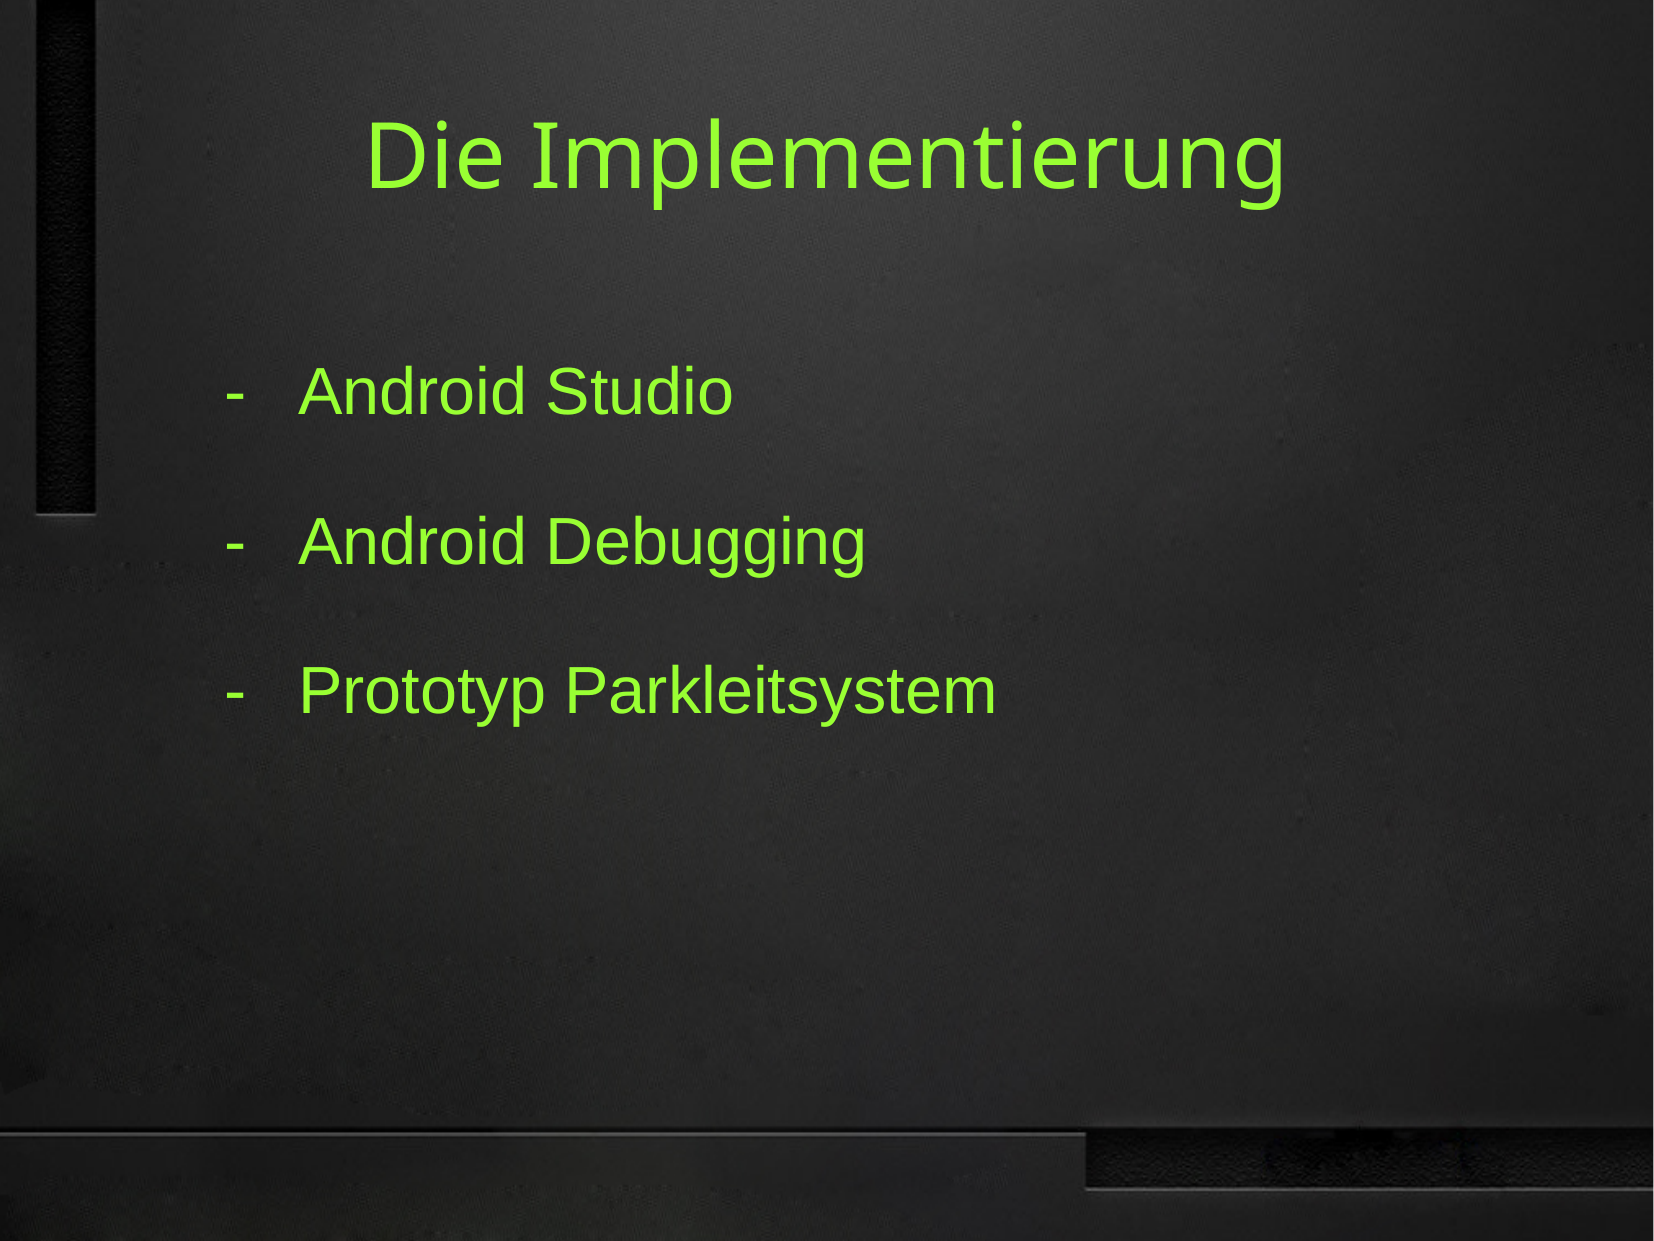

# Die Implementierung
-	Android Studio
- 	Android Debugging
-	Prototyp Parkleitsystem